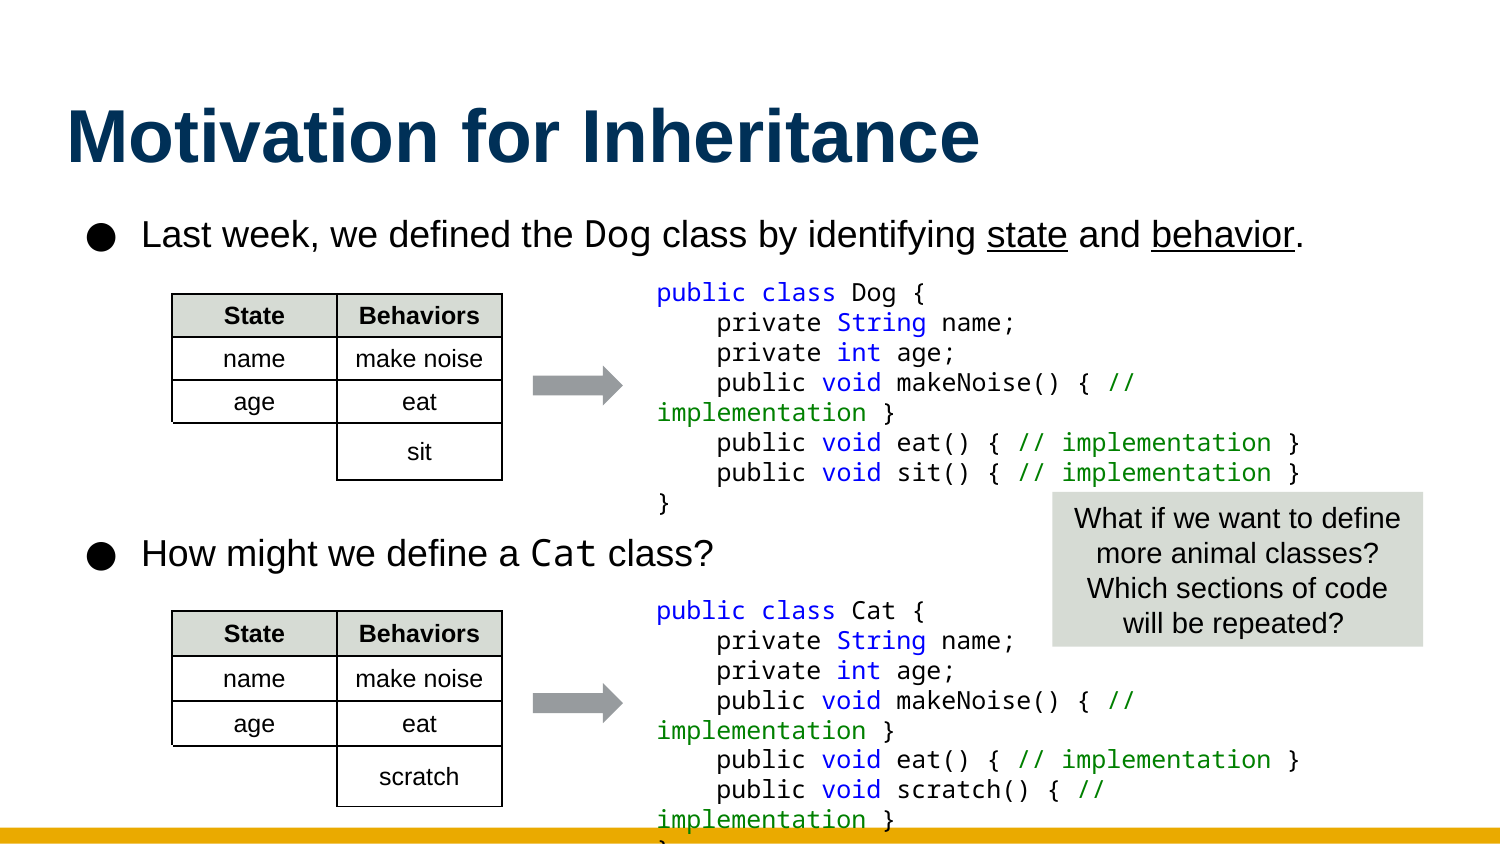

# Motivation for Inheritance
Last week, we defined the Dog class by identifying state and behavior.
How might we define a Cat class?
public class Dog {
    private String name;
    private int age;
    public void makeNoise() { // implementation }
    public void eat() { // implementation }
    public void sit() { // implementation }
}
| State | Behaviors |
| --- | --- |
| name | make noise |
| age | eat |
| | sit |
What if we want to define more animal classes? Which sections of code will be repeated?
public class Cat {
    private String name;
    private int age;
    public void makeNoise() { // implementation }
    public void eat() { // implementation }
    public void scratch() { // implementation }
}
| State | Behaviors |
| --- | --- |
| name | make noise |
| age | eat |
| | scratch |